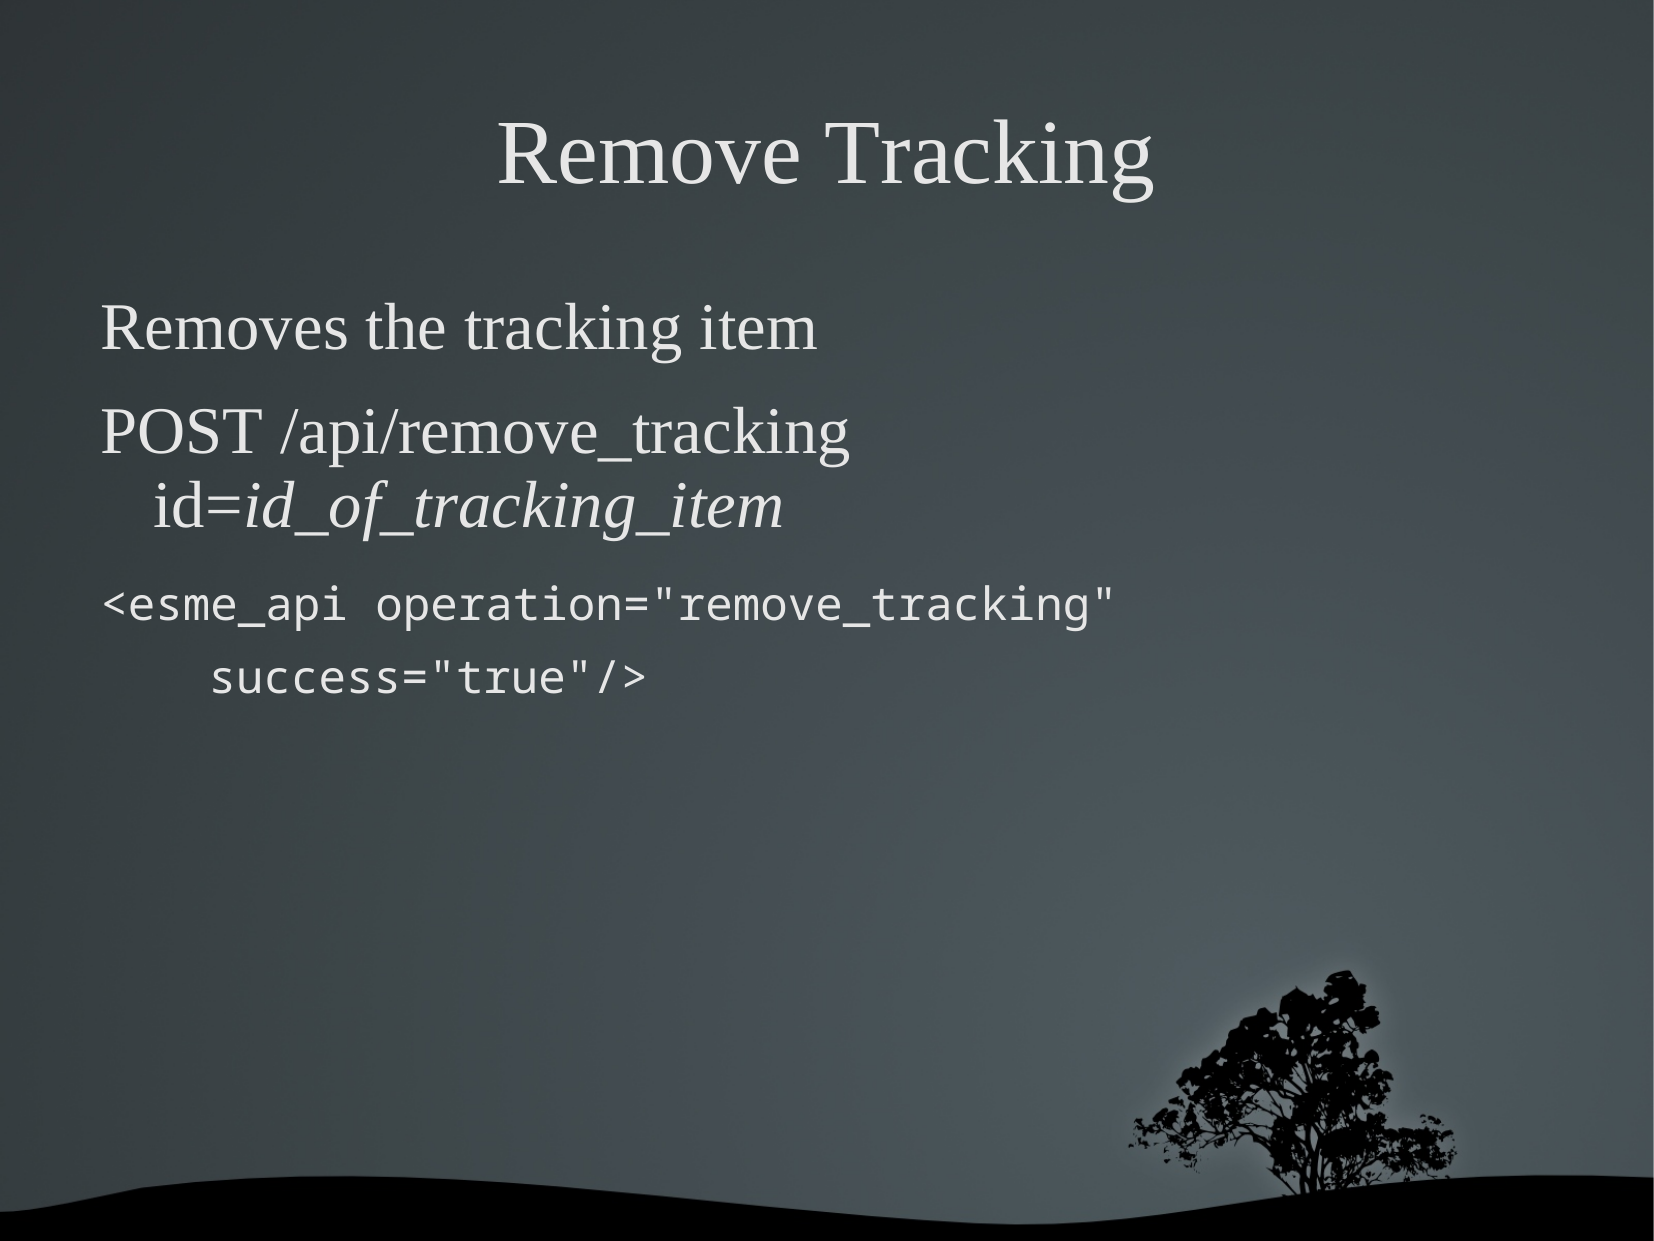

# Remove Tracking
Removes the tracking item
POST /api/remove_tracking
id=id_of_tracking_item
<esme_api operation="remove_tracking"
 success="true"/>